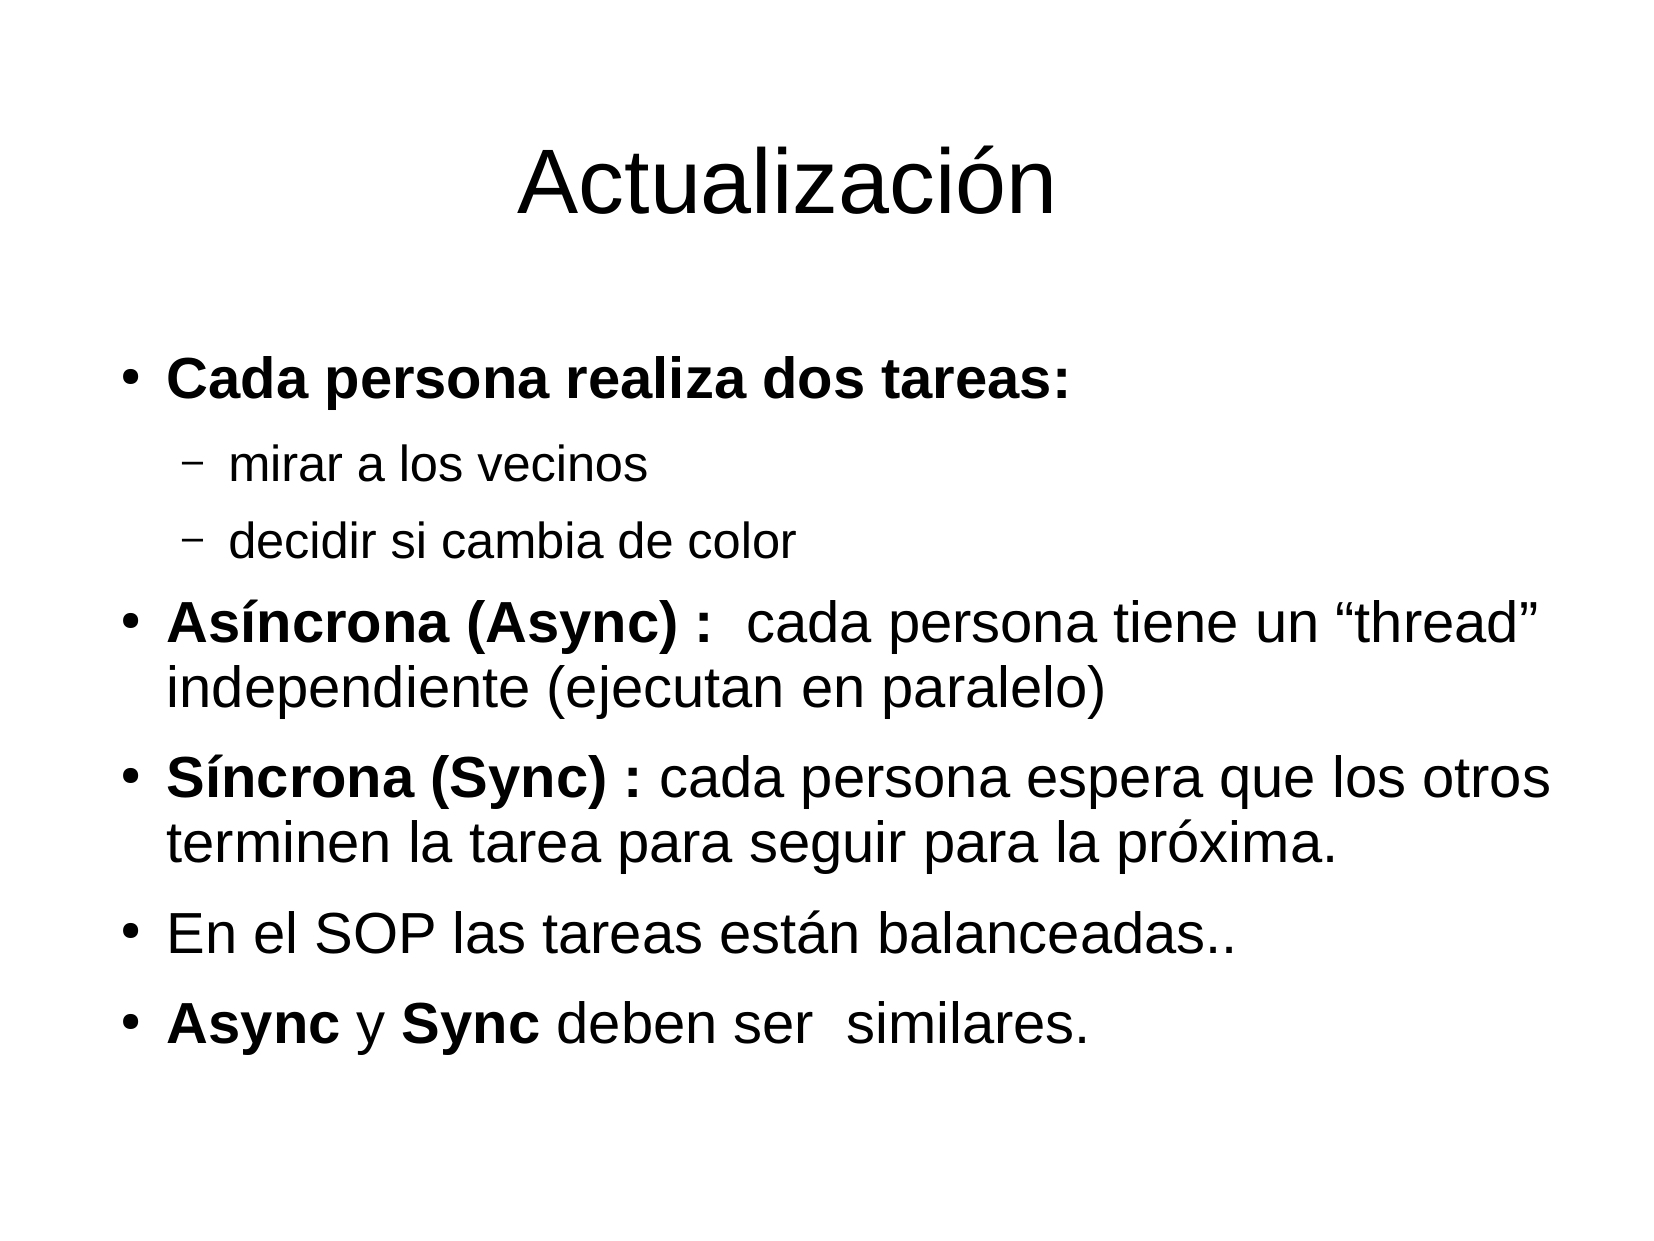

# Actualización
Cada persona realiza dos tareas:
mirar a los vecinos
decidir si cambia de color
Asíncrona (Async) : cada persona tiene un “thread” independiente (ejecutan en paralelo)
Síncrona (Sync) : cada persona espera que los otros terminen la tarea para seguir para la próxima.
En el SOP las tareas están balanceadas..
Async y Sync deben ser similares.